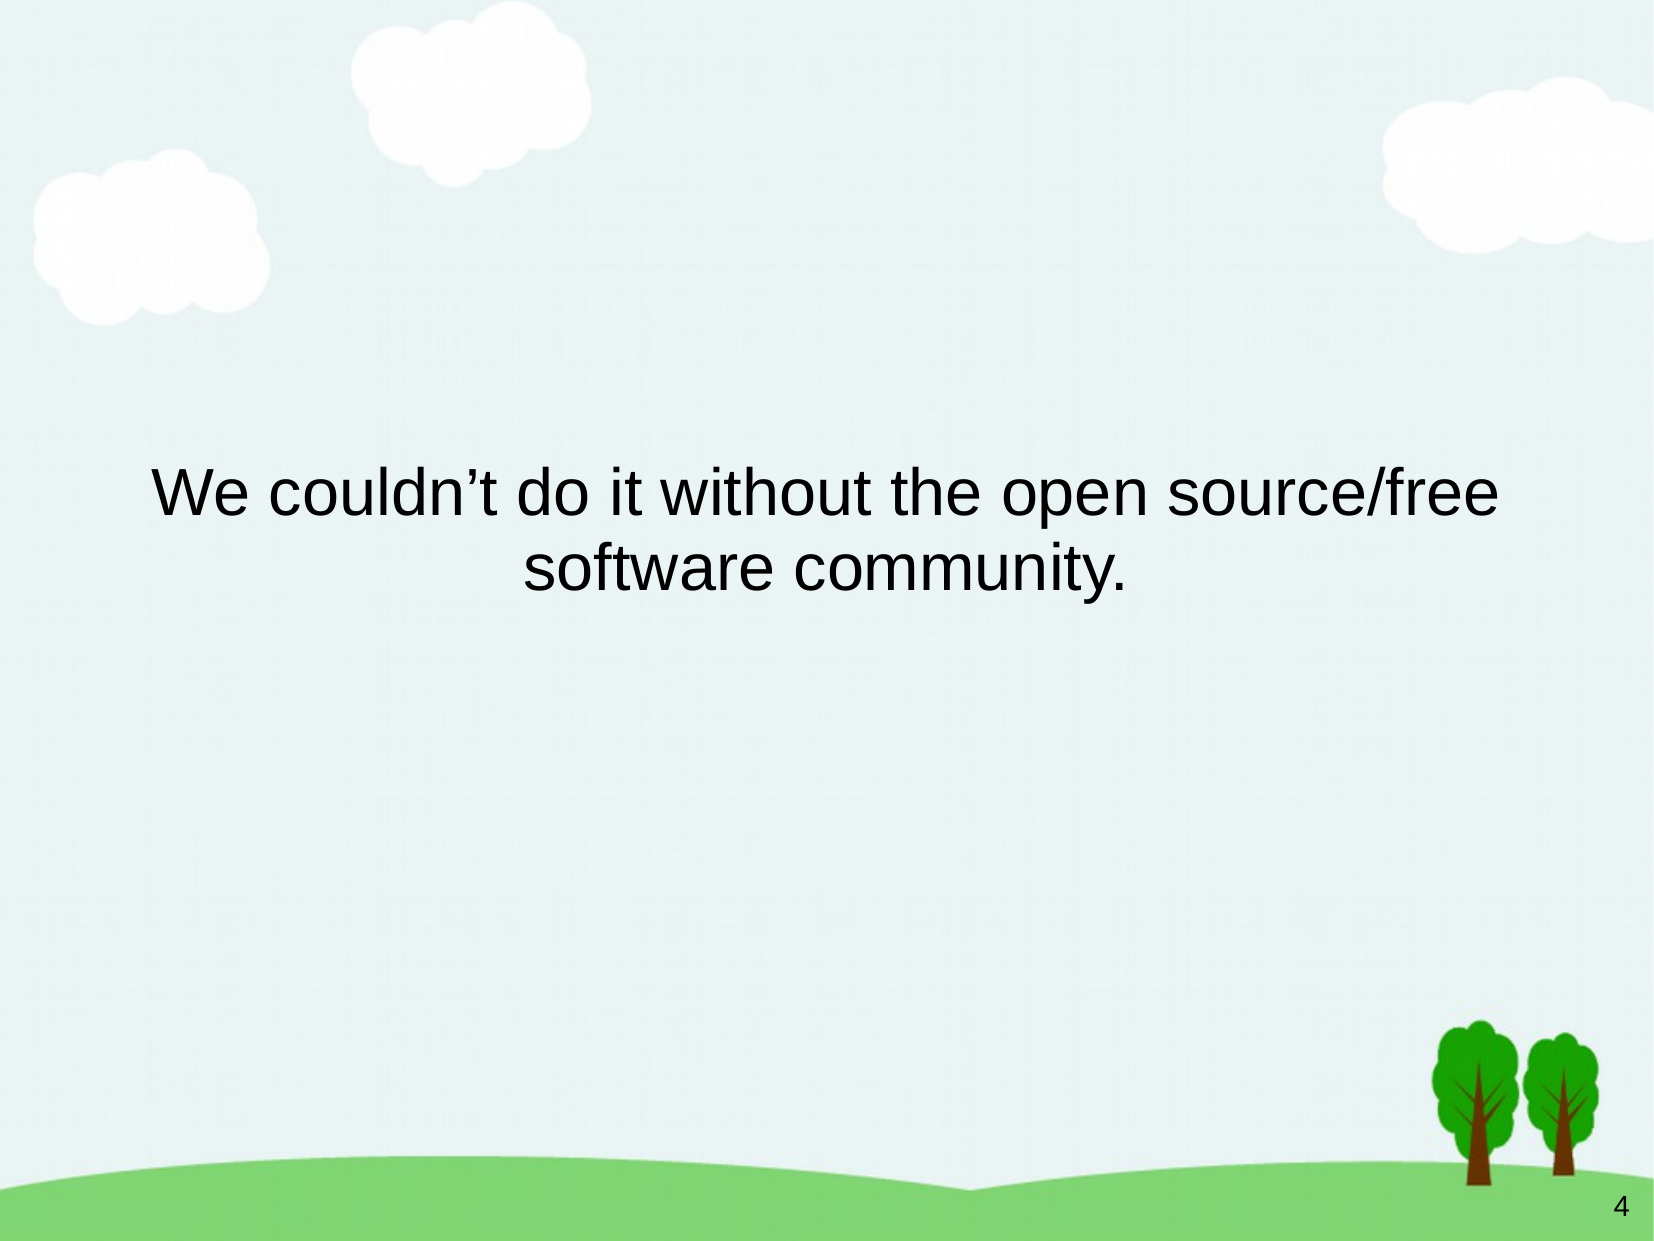

# We couldn’t do it without the open source/free software community.
4